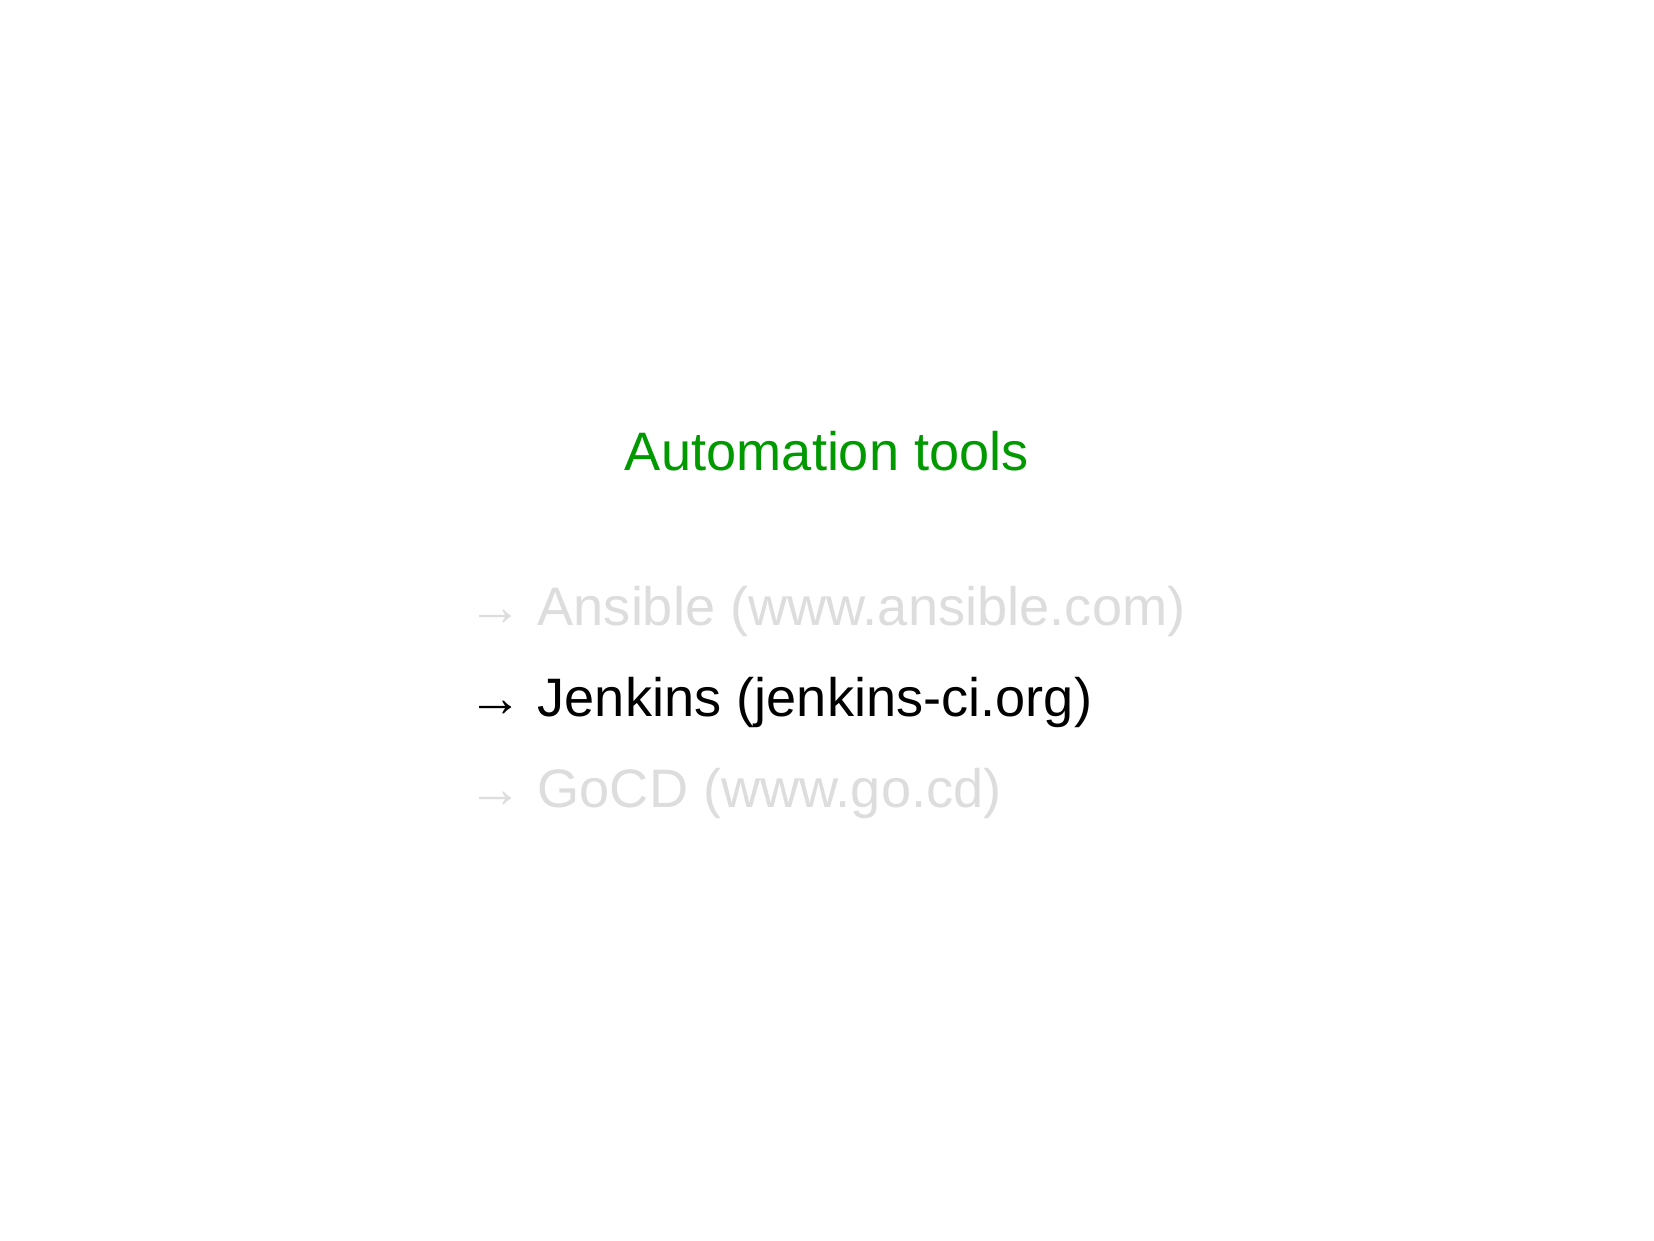

Automation tools
→ Ansible (www.ansible.com)
→ Jenkins (jenkins-ci.org)
→ GoCD (www.go.cd)